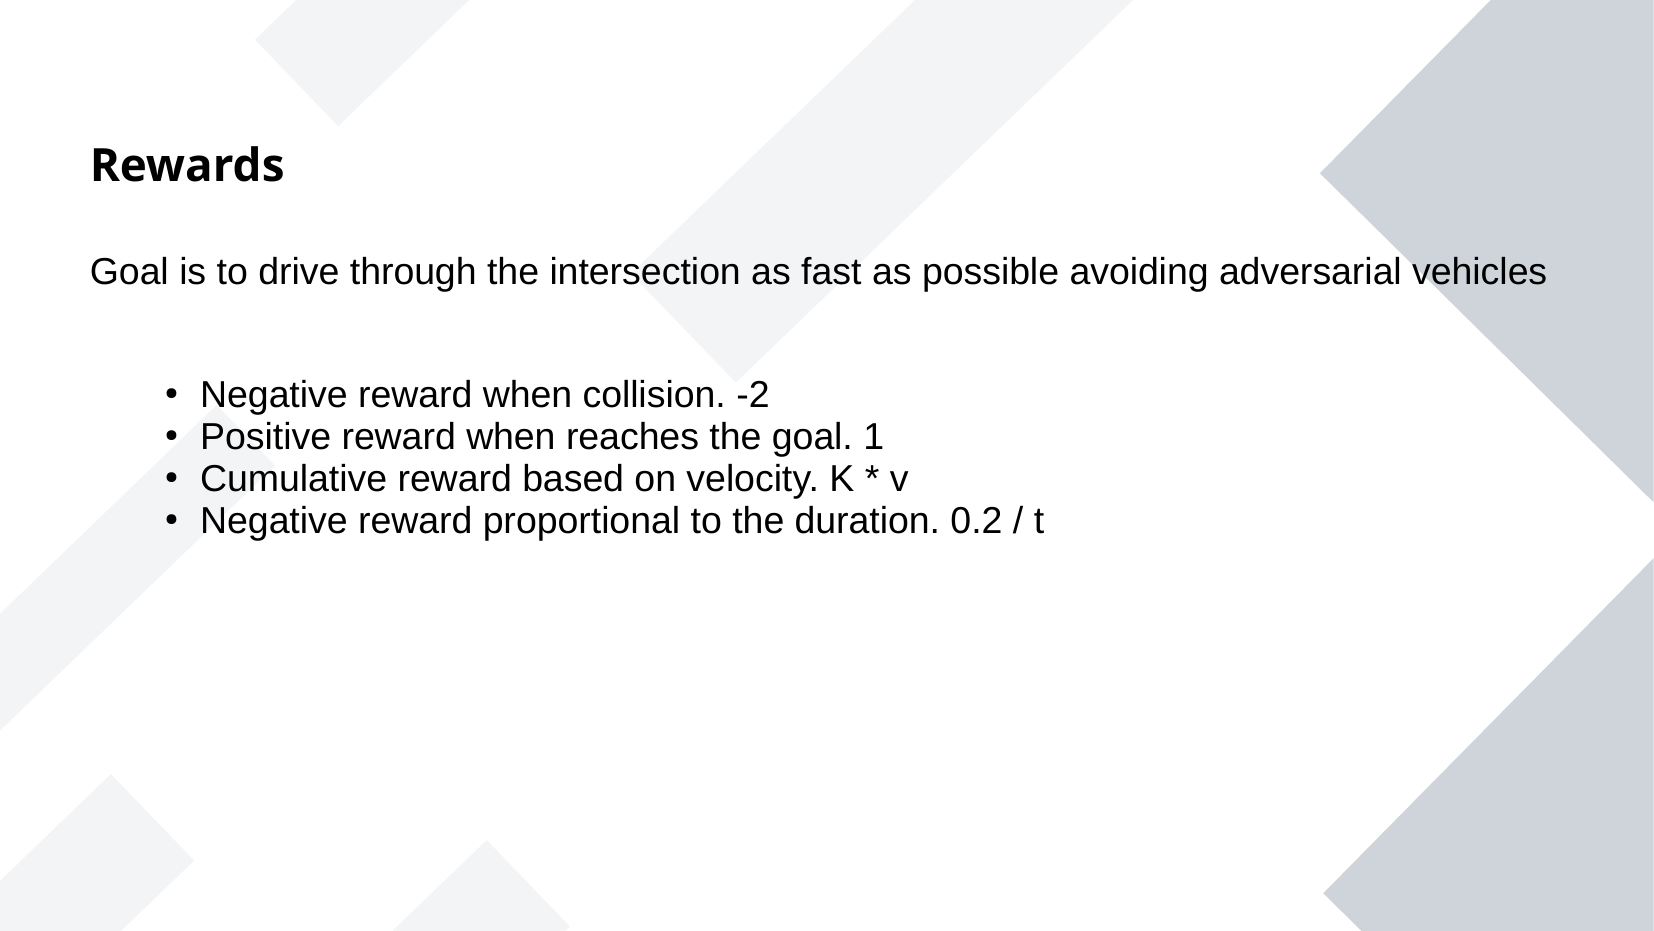

Rewards
Goal is to drive through the intersection as fast as possible avoiding adversarial vehicles
Negative reward when collision. -2
Positive reward when reaches the goal. 1
Cumulative reward based on velocity. K * v
Negative reward proportional to the duration. 0.2 / t